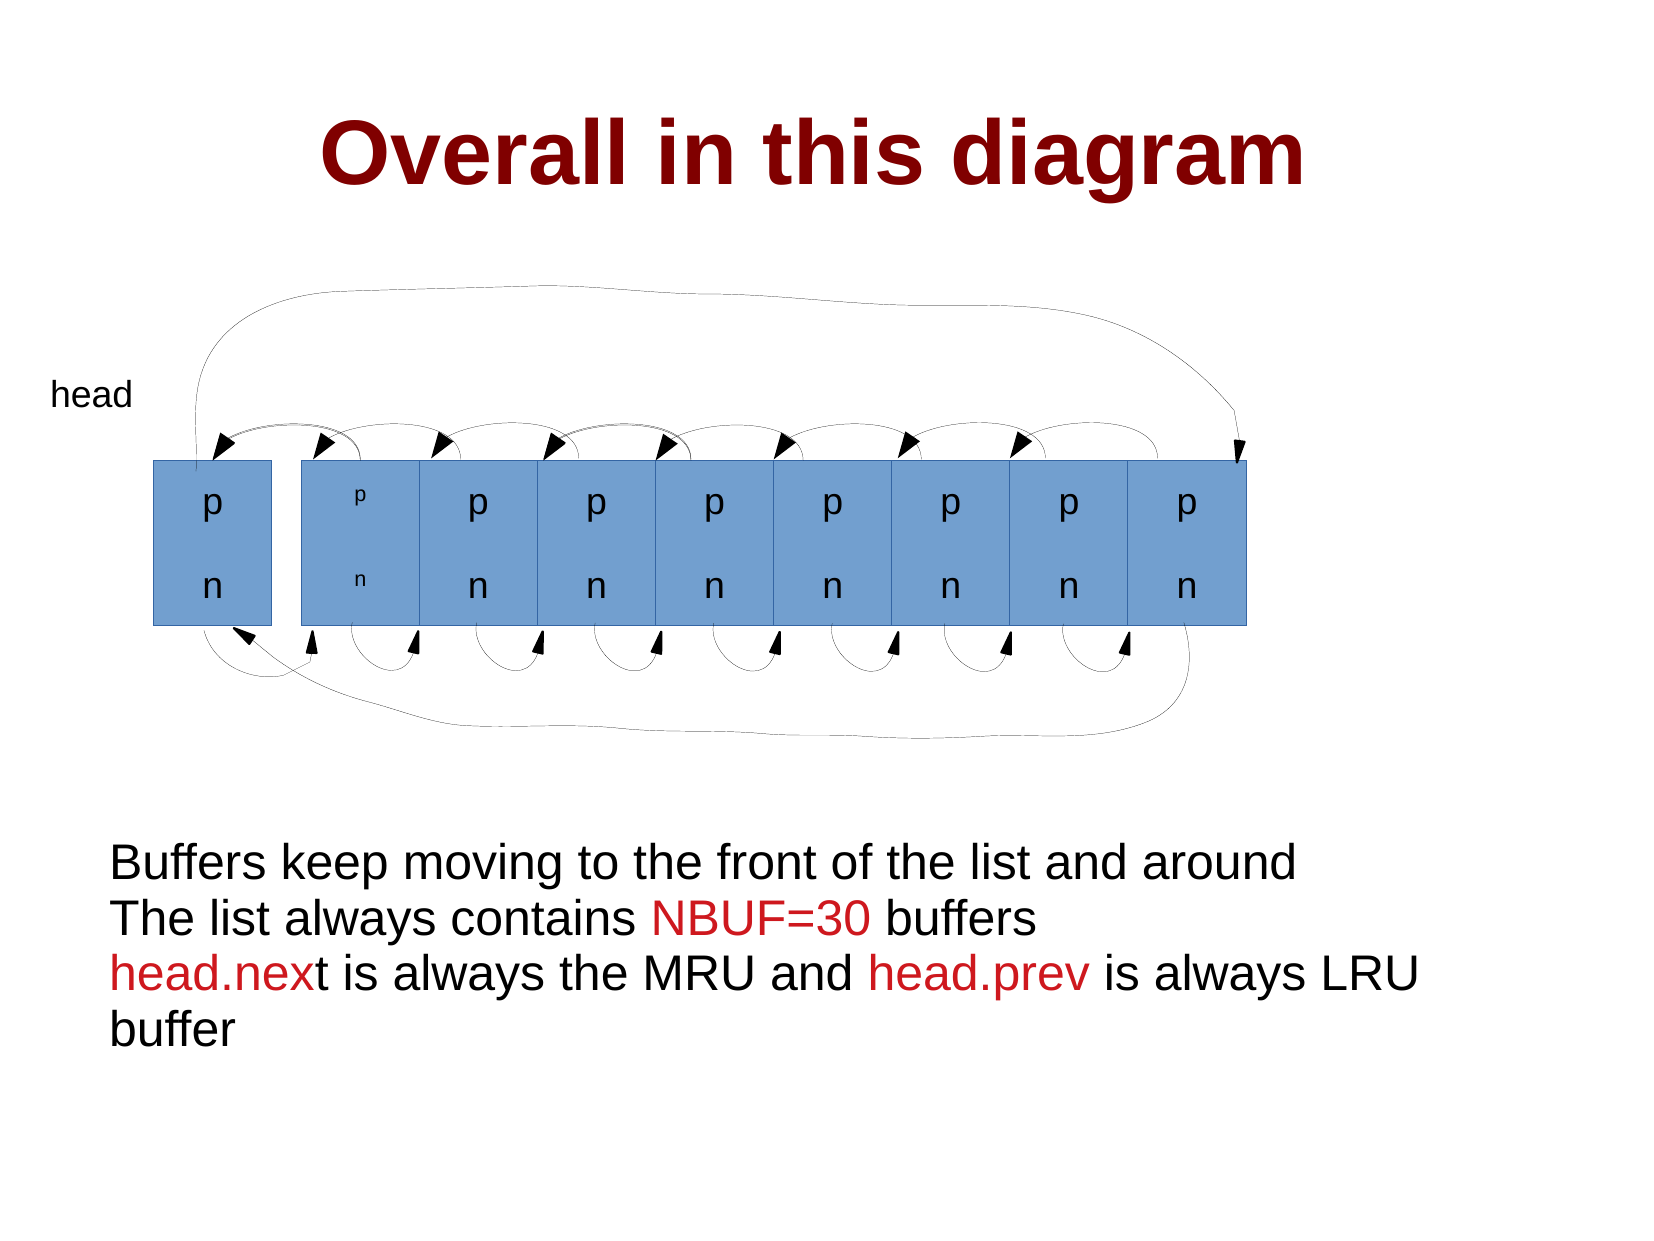

# Overall in this diagram
head
p
n
p
n
p
n
p
n
p
n
p
n
p
n
p
n
p
n
Buffers keep moving to the front of the list and around
The list always contains NBUF=30 buffers
head.next is always the MRU and head.prev is always LRU buffer